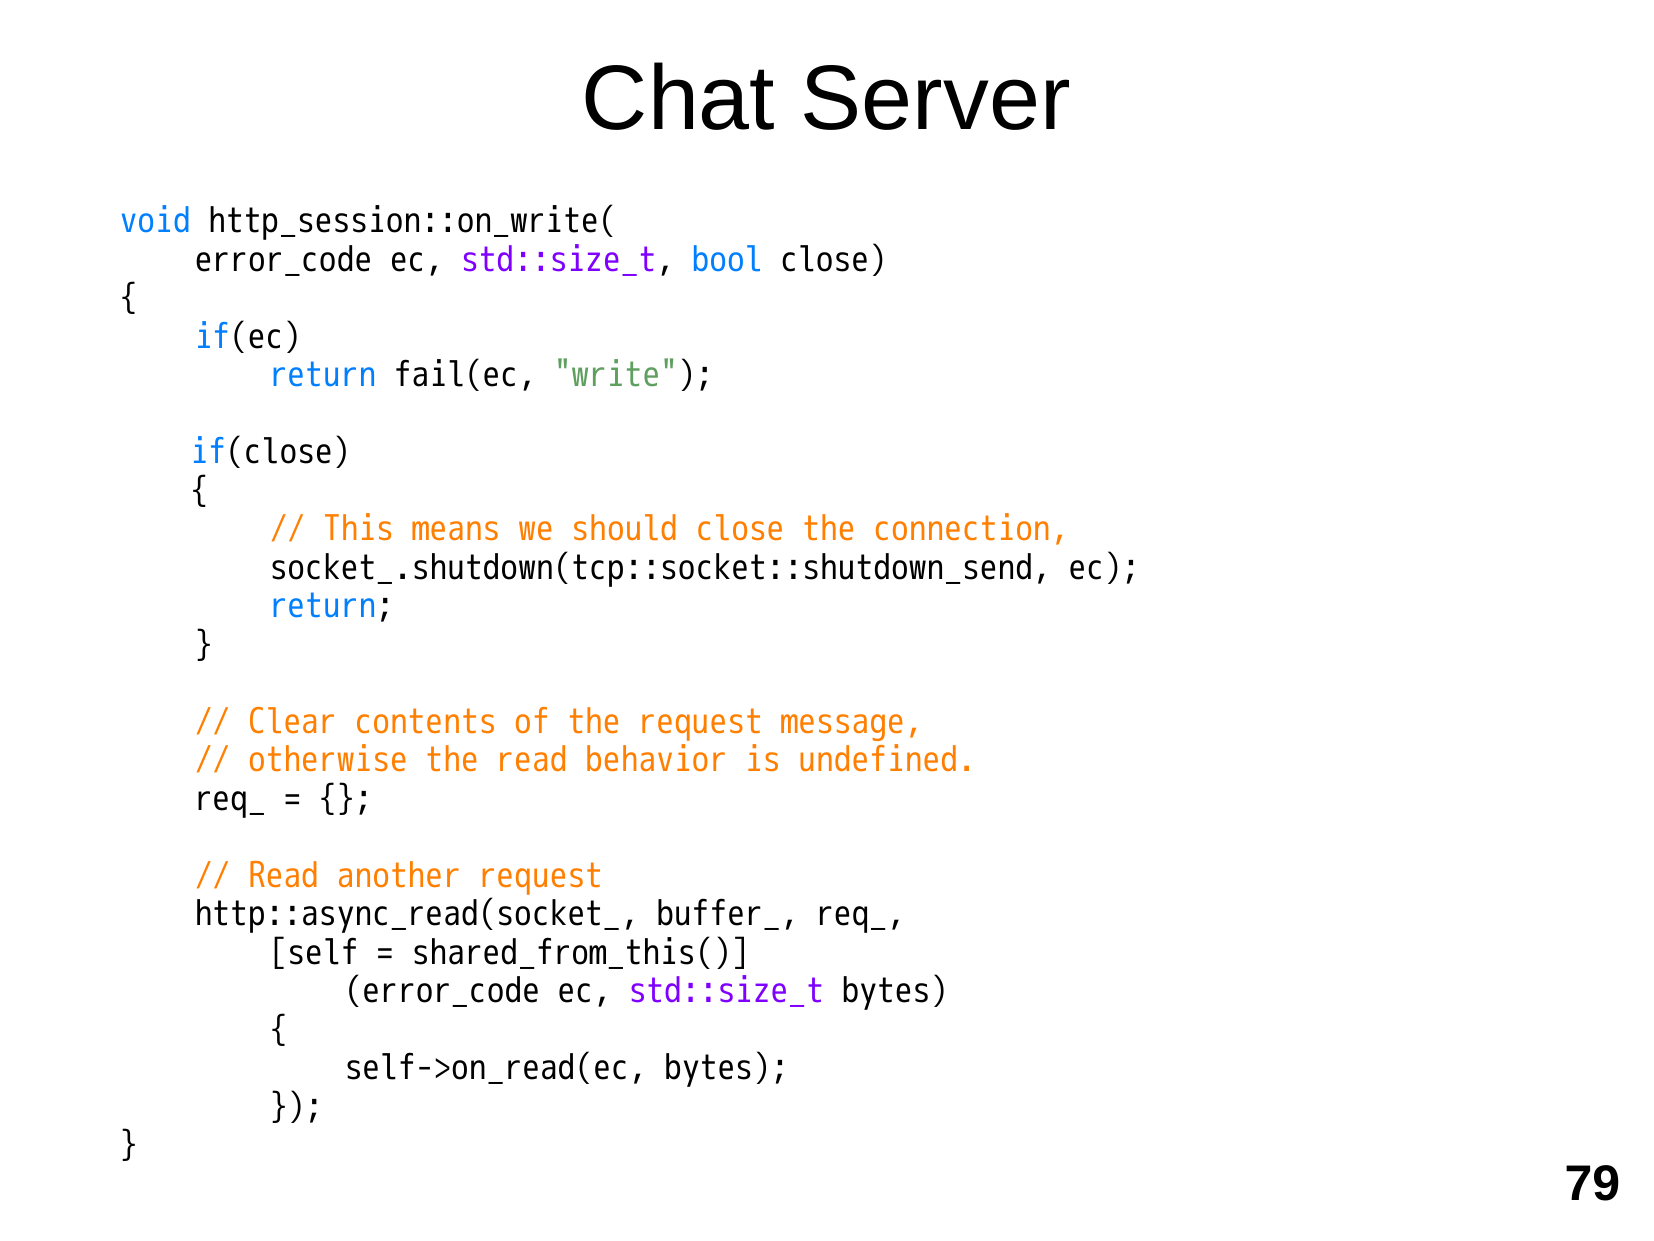

# Chat Server
void http_session::on_write(
	error_code ec, std::size_t, bool close)
{
	if(ec)
		return fail(ec, "write");
 if(close)
 {
		// This means we should close the connection,
		socket_.shutdown(tcp::socket::shutdown_send, ec);
		return;
	}
	// Clear contents of the request message,
	// otherwise the read behavior is undefined.
	req_ = {};
	// Read another request
	http::async_read(socket_, buffer_, req_,
		[self = shared_from_this()]
			(error_code ec, std::size_t bytes)
		{
			self->on_read(ec, bytes);
		});
}
79